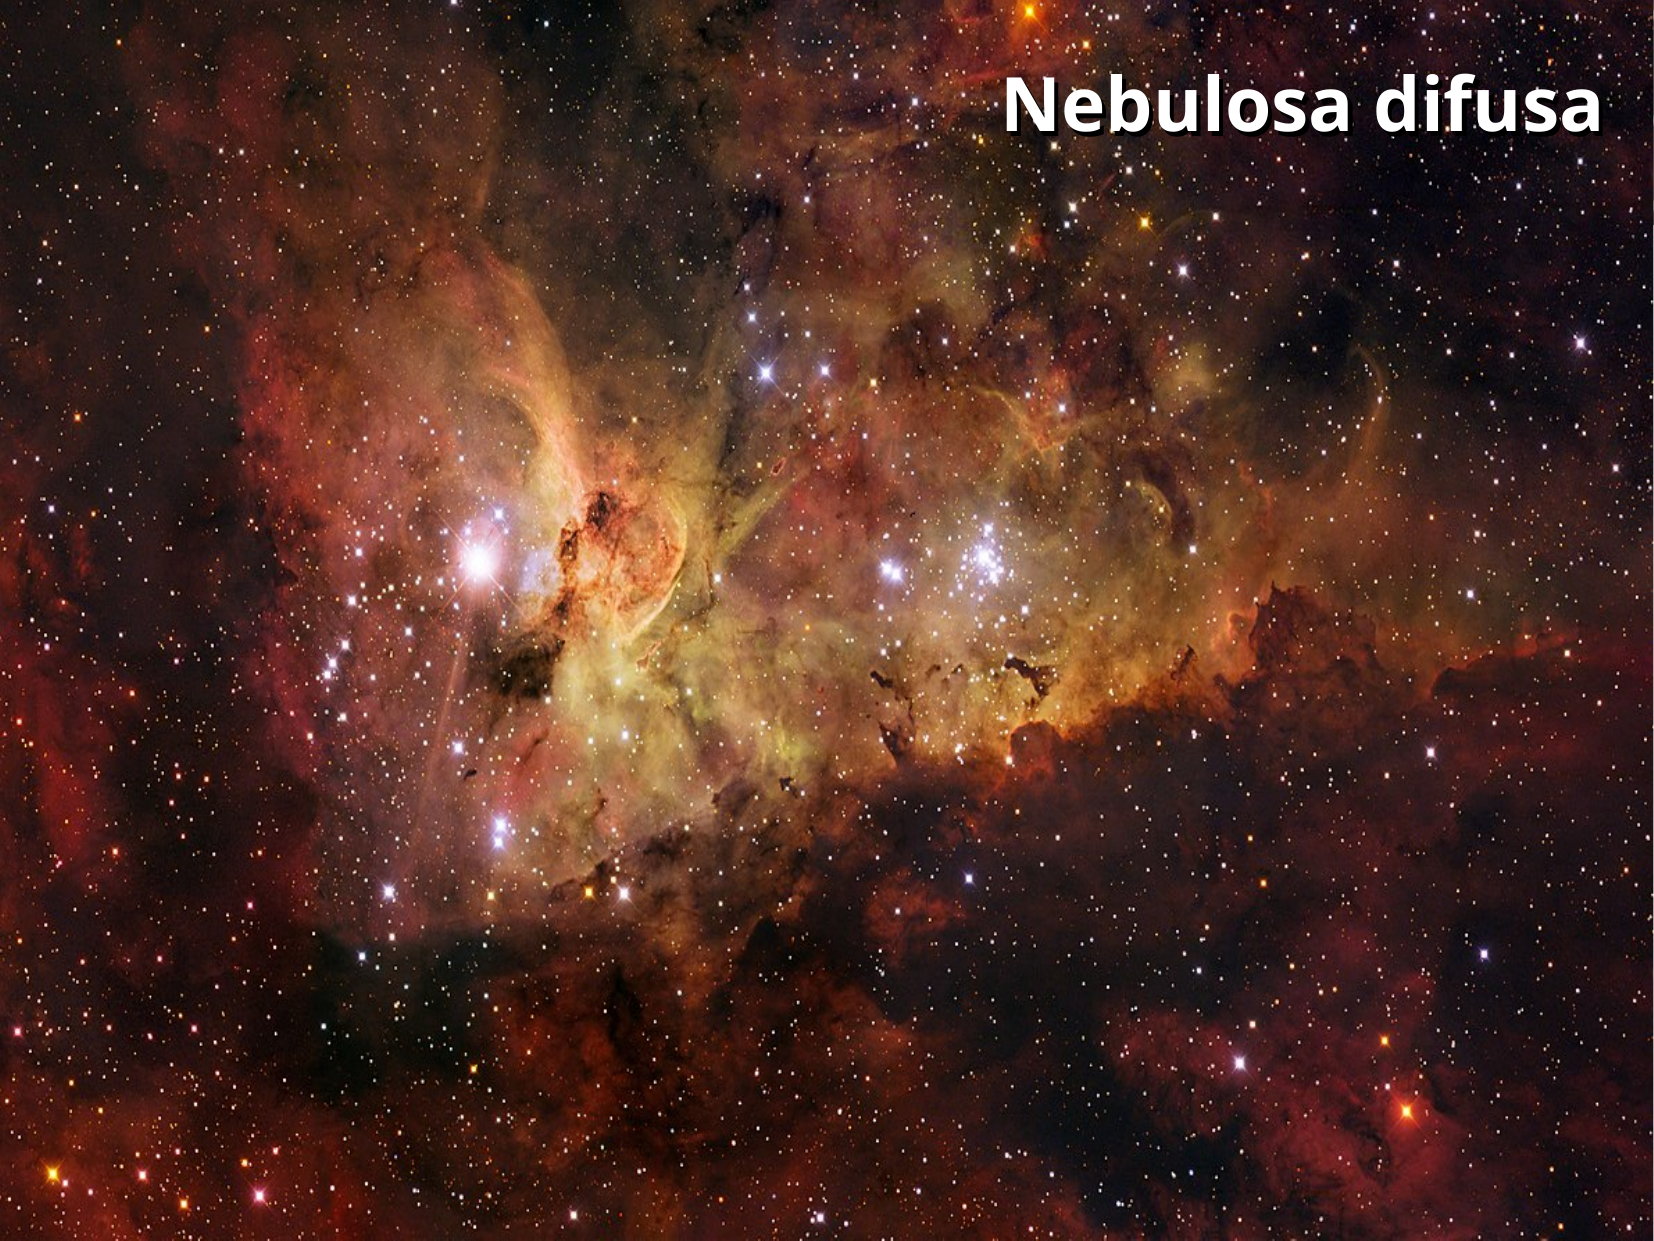

# Nebulosa difusa
H. Asorey - Física IV B
50